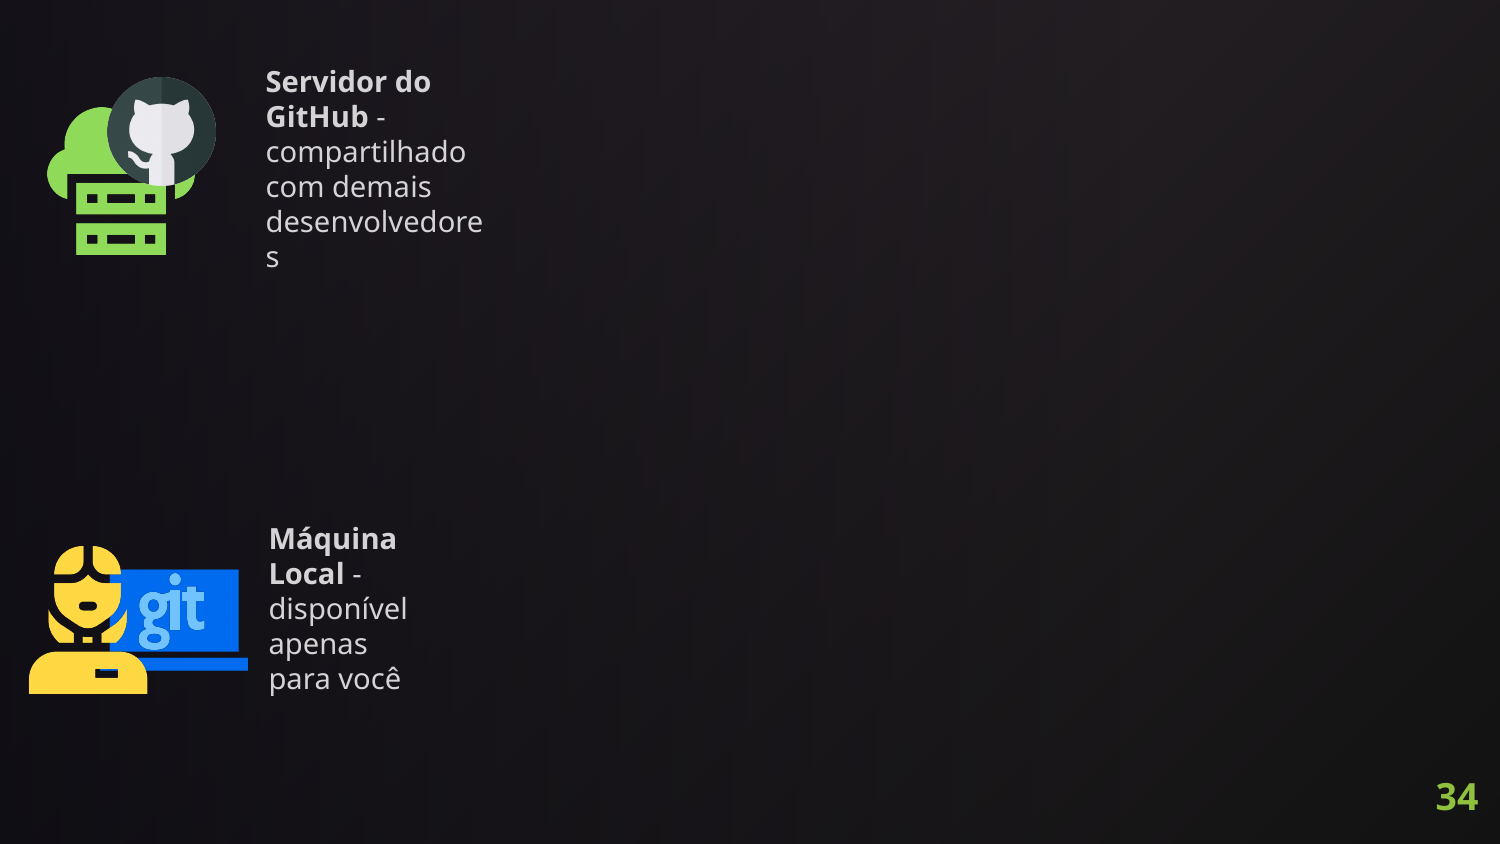

Servidor do GitHub - compartilhado com demais desenvolvedores
Máquina Local - disponível apenas para você